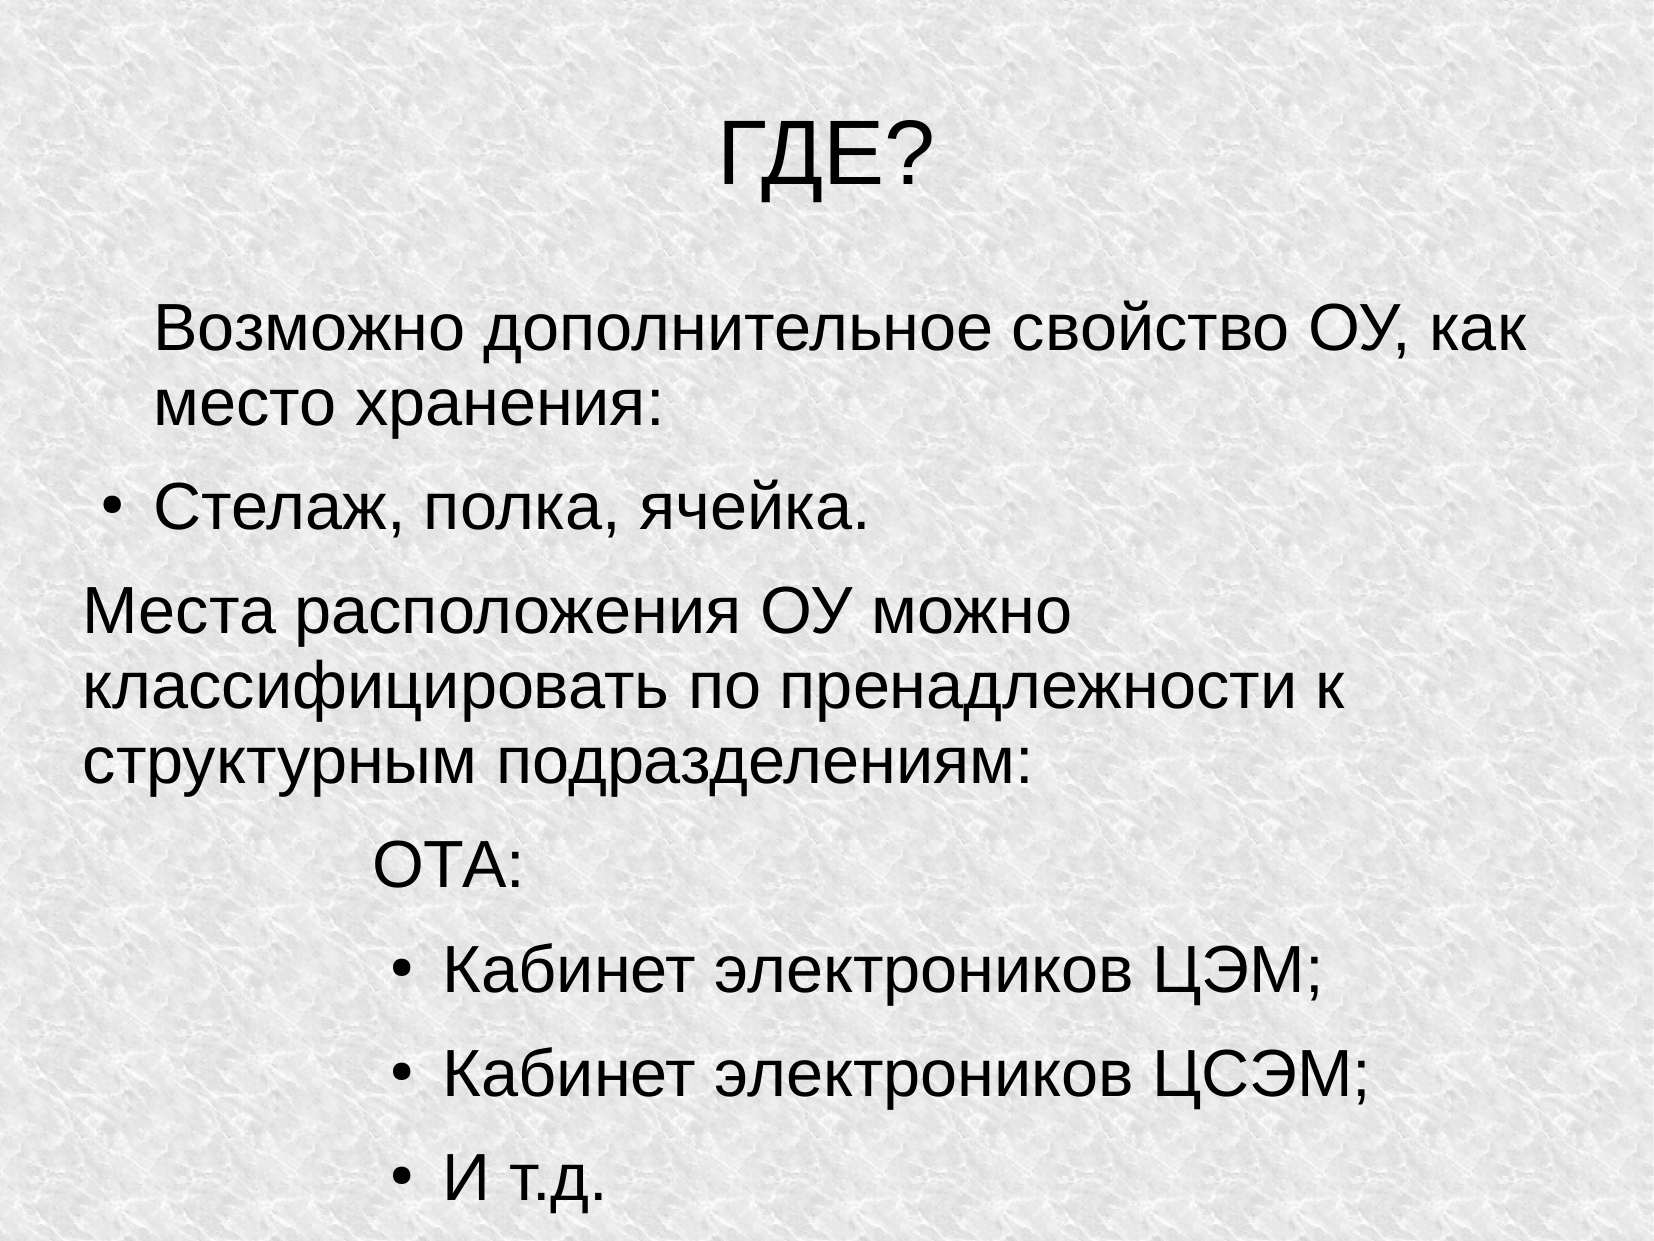

# ГДЕ?
Возможно дополнительное свойство ОУ, как место хранения:
Стелаж, полка, ячейка.
Места расположения ОУ можно классифицировать по пренадлежности к структурным подразделениям:
ОТА:
Кабинет электроников ЦЭМ;
Кабинет электроников ЦСЭМ;
И т.д.